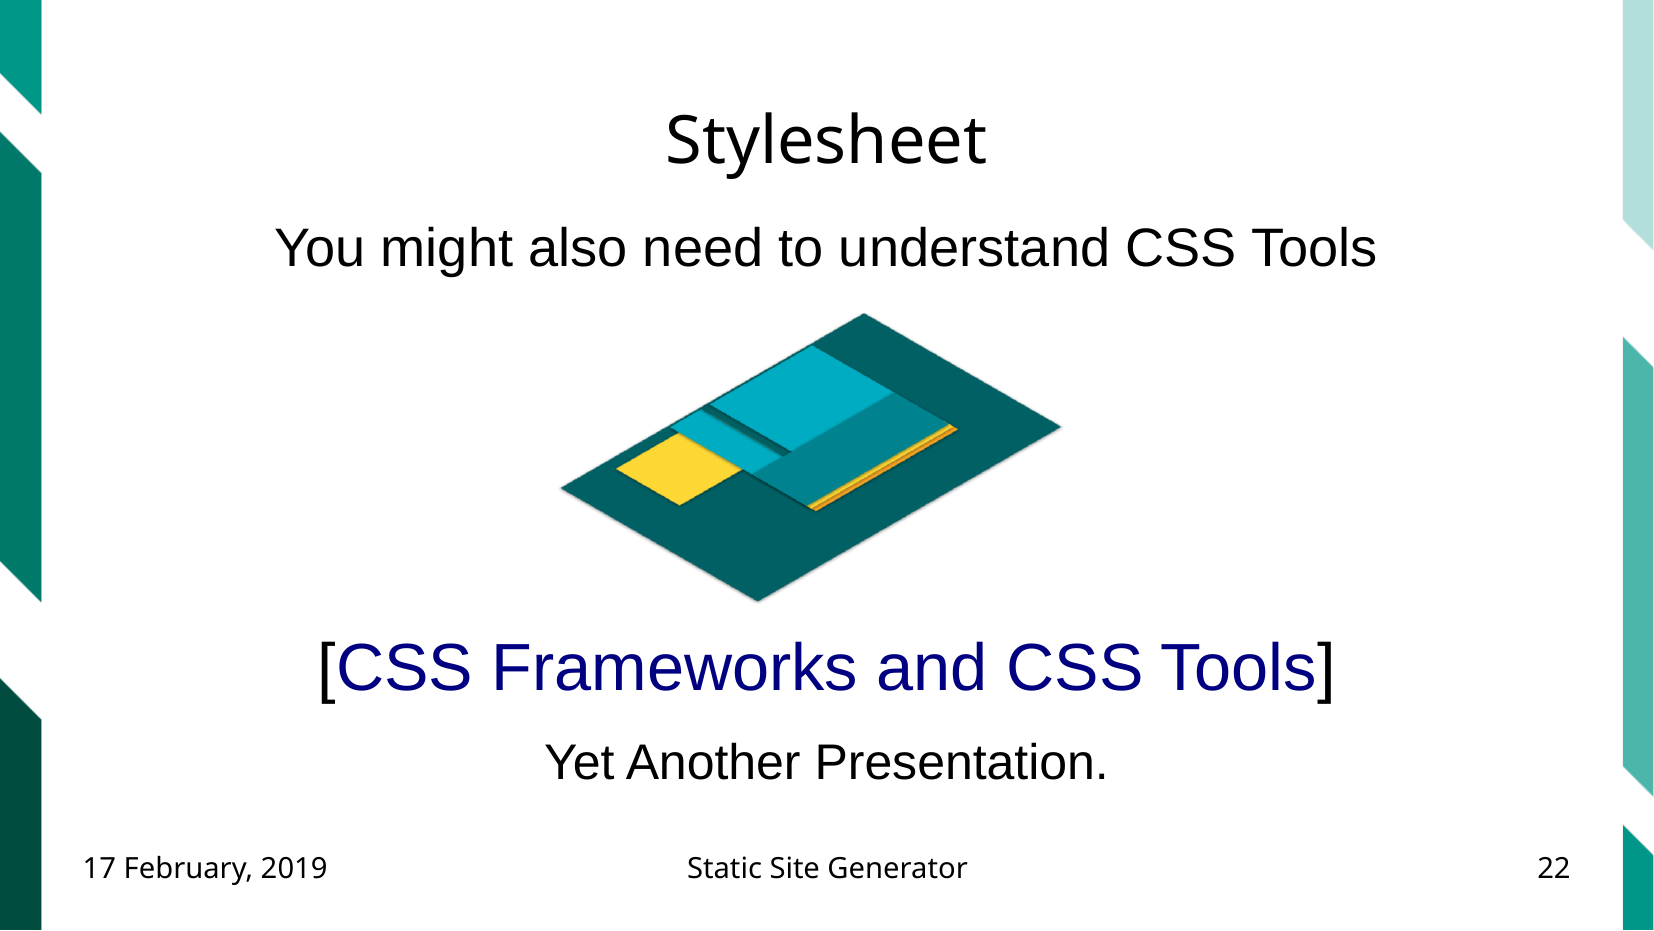

# Stylesheet
You might also need to understand CSS Tools
[CSS Frameworks and CSS Tools]
Yet Another Presentation.
17 February, 2019
Static Site Generator
22